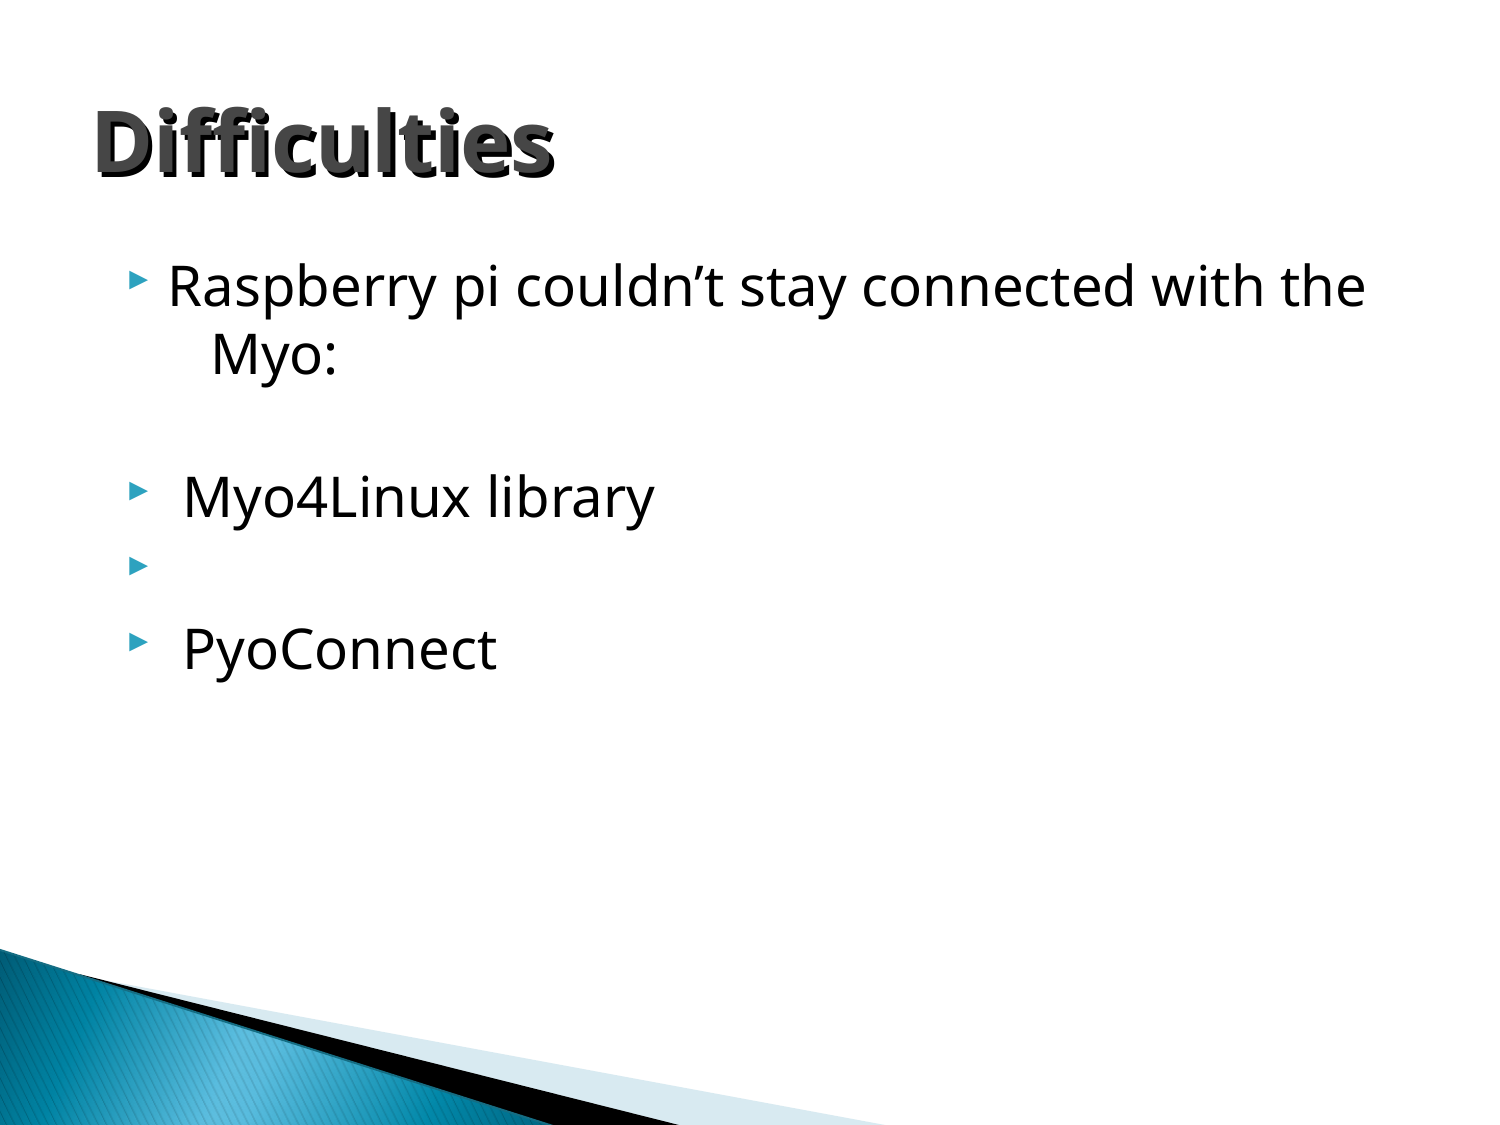

Difficulties
# Raspberry pi couldn’t stay connected with the Myo:
 Myo4Linux library
 PyoConnect